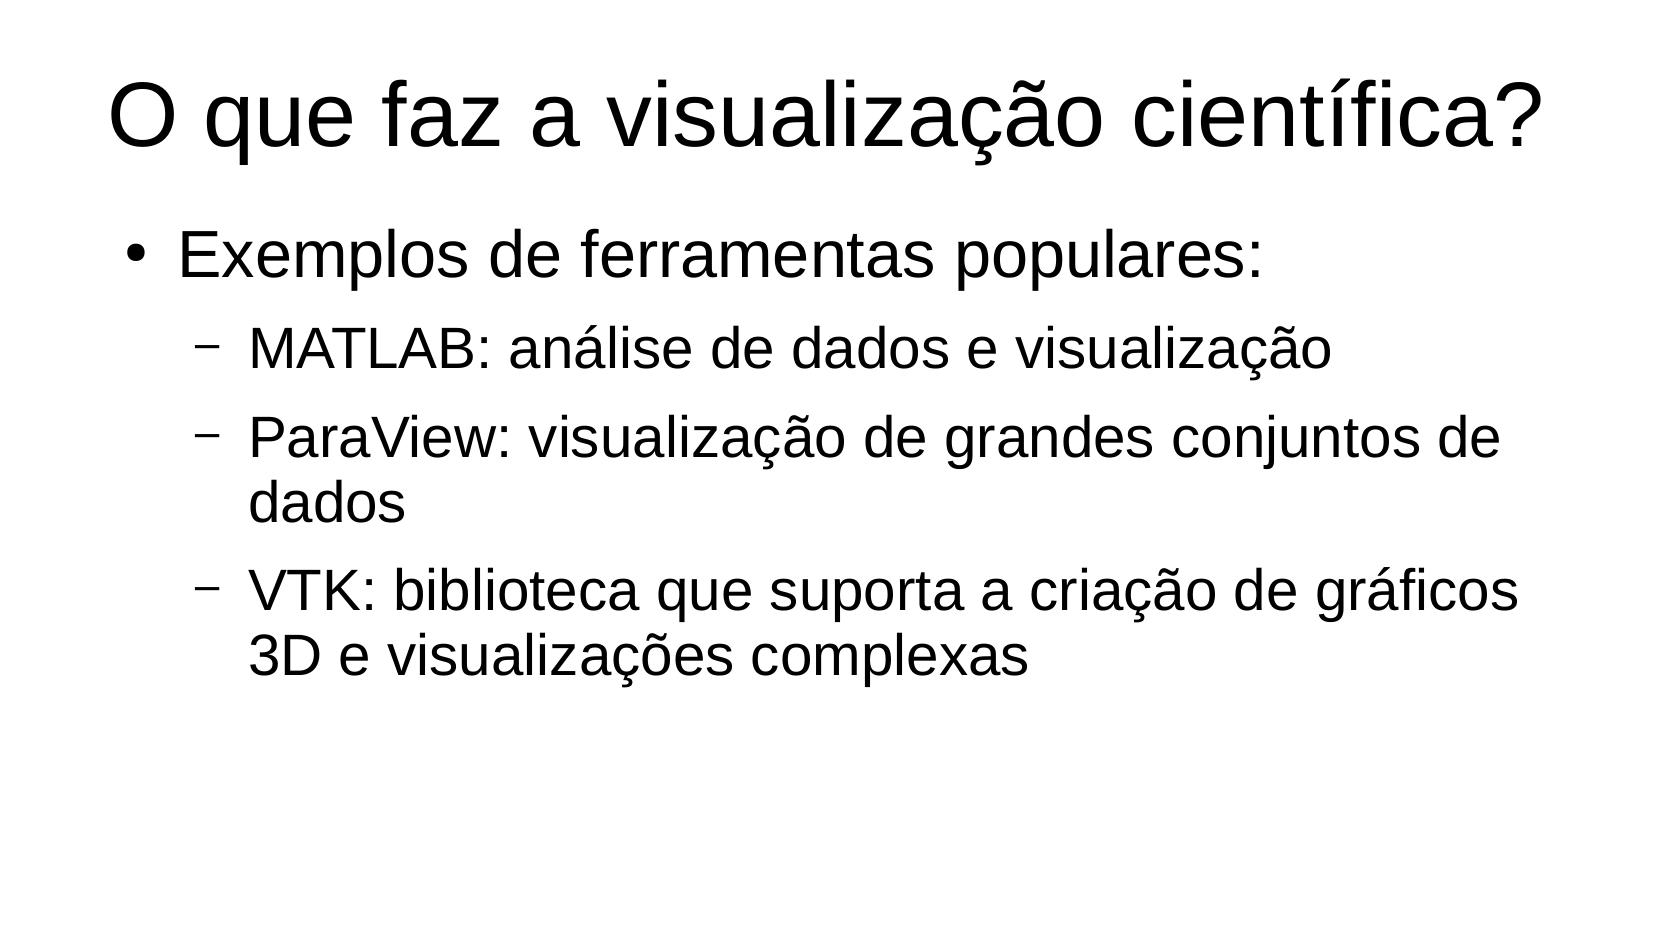

# O que faz a visualização científica?
Exemplos de ferramentas populares:
MATLAB: análise de dados e visualização
ParaView: visualização de grandes conjuntos de dados
VTK: biblioteca que suporta a criação de gráficos 3D e visualizações complexas